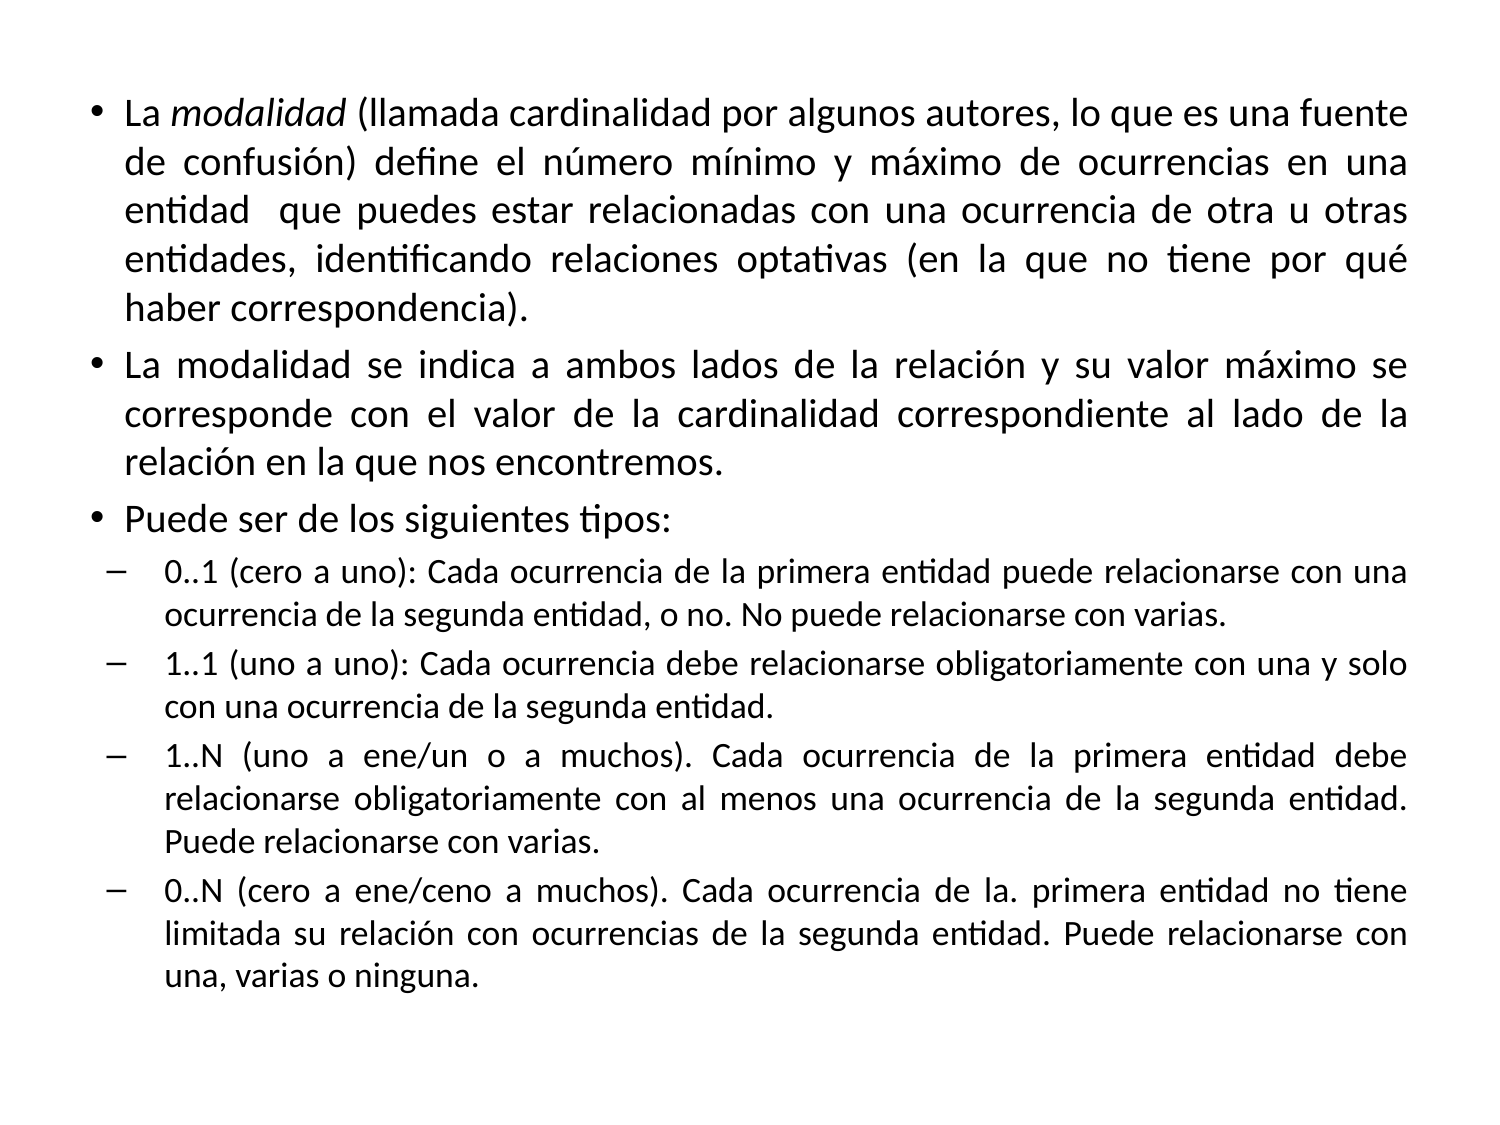

# La modalidad (llamada cardinalidad por algunos autores, lo que es una fuente de confusión) define el número mínimo y máximo de ocurrencias en una entidad que puedes estar relacionadas con una ocurrencia de otra u otras entidades, identificando relaciones optativas (en la que no tiene por qué haber correspondencia).
La modalidad se indica a ambos lados de la relación y su valor máximo se corresponde con el valor de la cardinalidad correspondiente al lado de la relación en la que nos encontremos.
Puede ser de los siguientes tipos:
0..1 (cero a uno): Cada ocurrencia de la primera entidad puede relacionarse con una ocurrencia de la segunda entidad, o no. No puede relacionarse con varias.
1..1 (uno a uno): Cada ocurrencia debe relacionarse obligatoriamente con una y solo con una ocurrencia de la segunda entidad.
1..N (uno a ene/un o a muchos). Cada ocurrencia de la primera entidad debe relacionarse obligatoriamente con al menos una ocurrencia de la segunda entidad. Puede relacionarse con varias.
0..N (cero a ene/ceno a muchos). Cada ocurrencia de la. primera entidad no tiene limitada su relación con ocurrencias de la segunda entidad. Puede relacionarse con una, varias o ninguna.